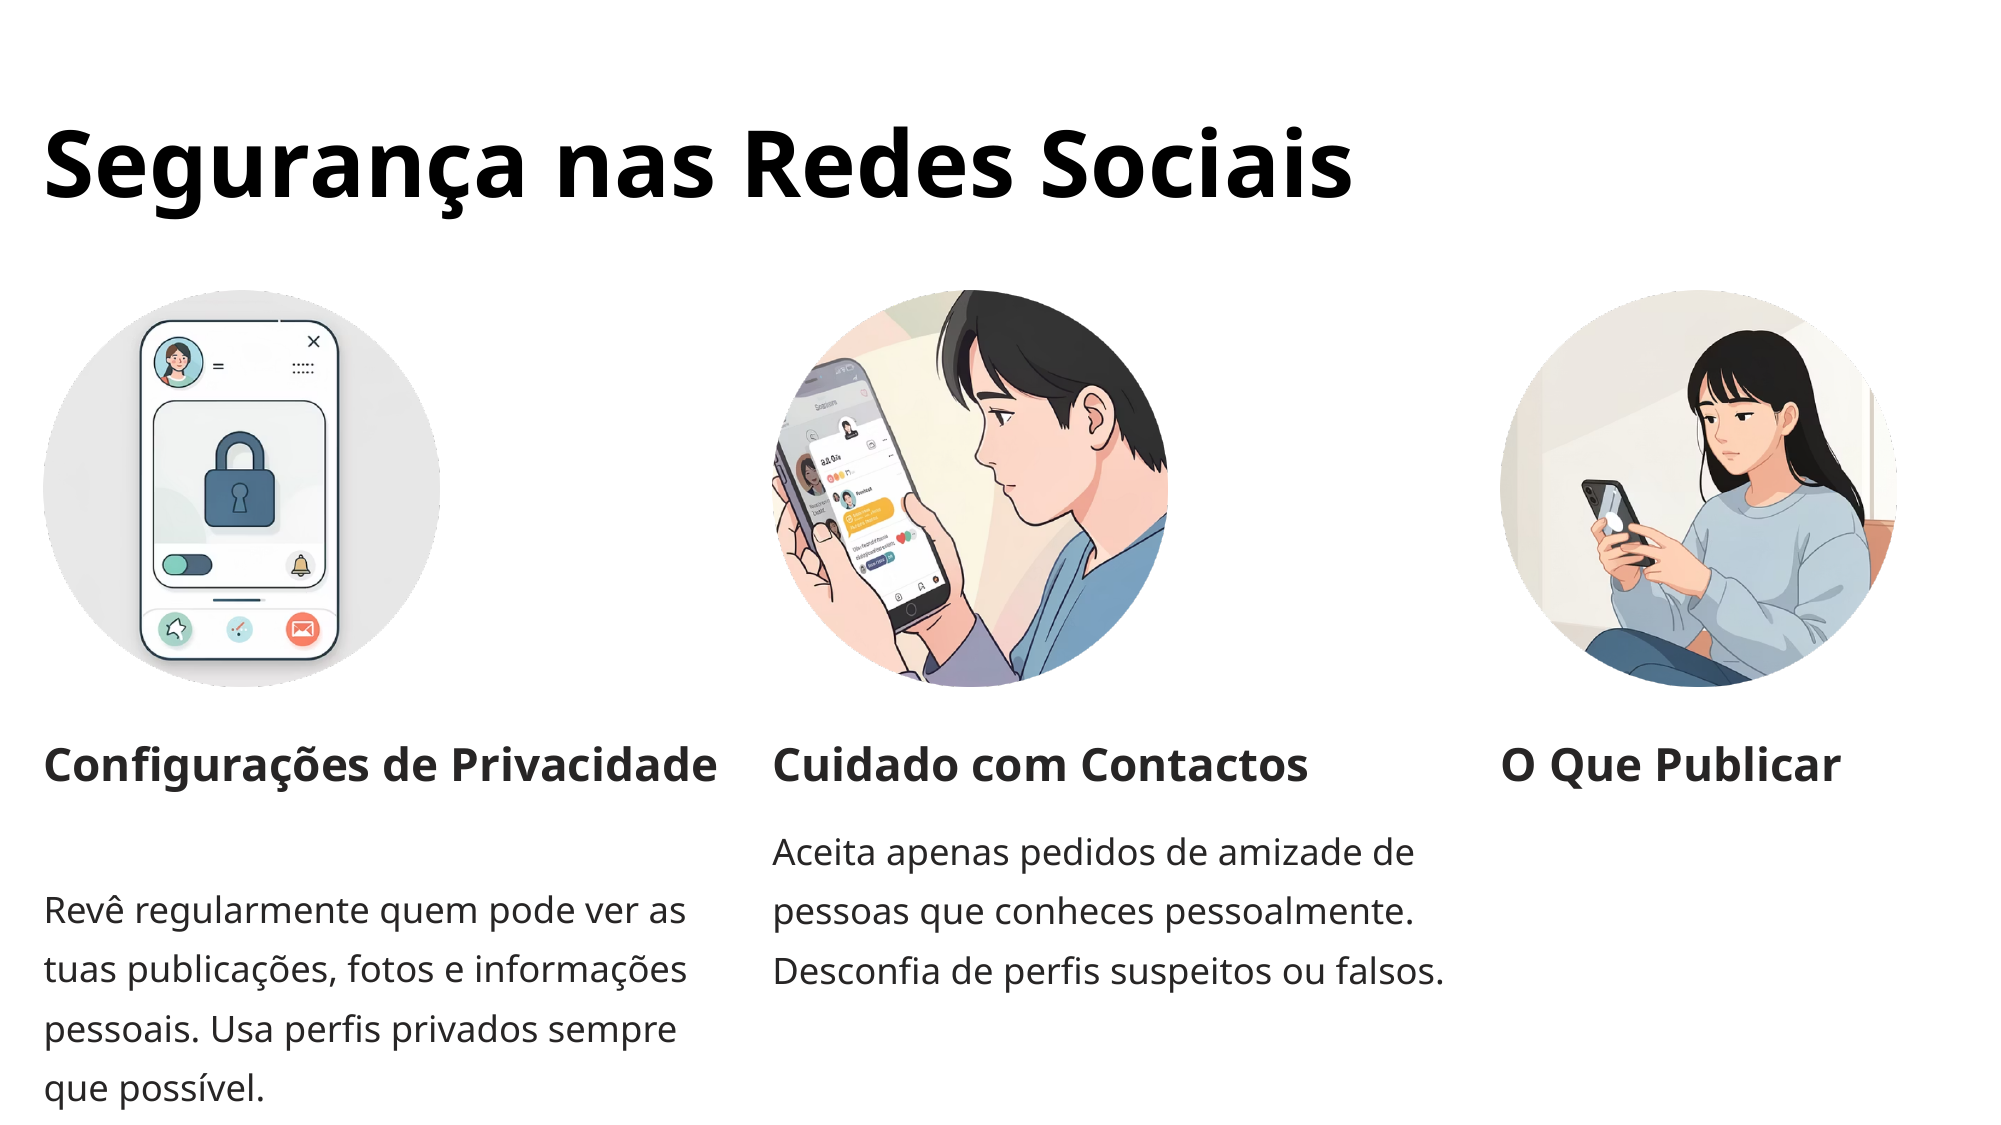

Segurança nas Redes Sociais
Configurações de Privacidade
Cuidado com Contactos
O Que Publicar
Aceita apenas pedidos de amizade de pessoas que conheces pessoalmente. Desconfia de perfis suspeitos ou falsos.
Revê regularmente quem pode ver as tuas publicações, fotos e informações pessoais. Usa perfis privados sempre que possível.